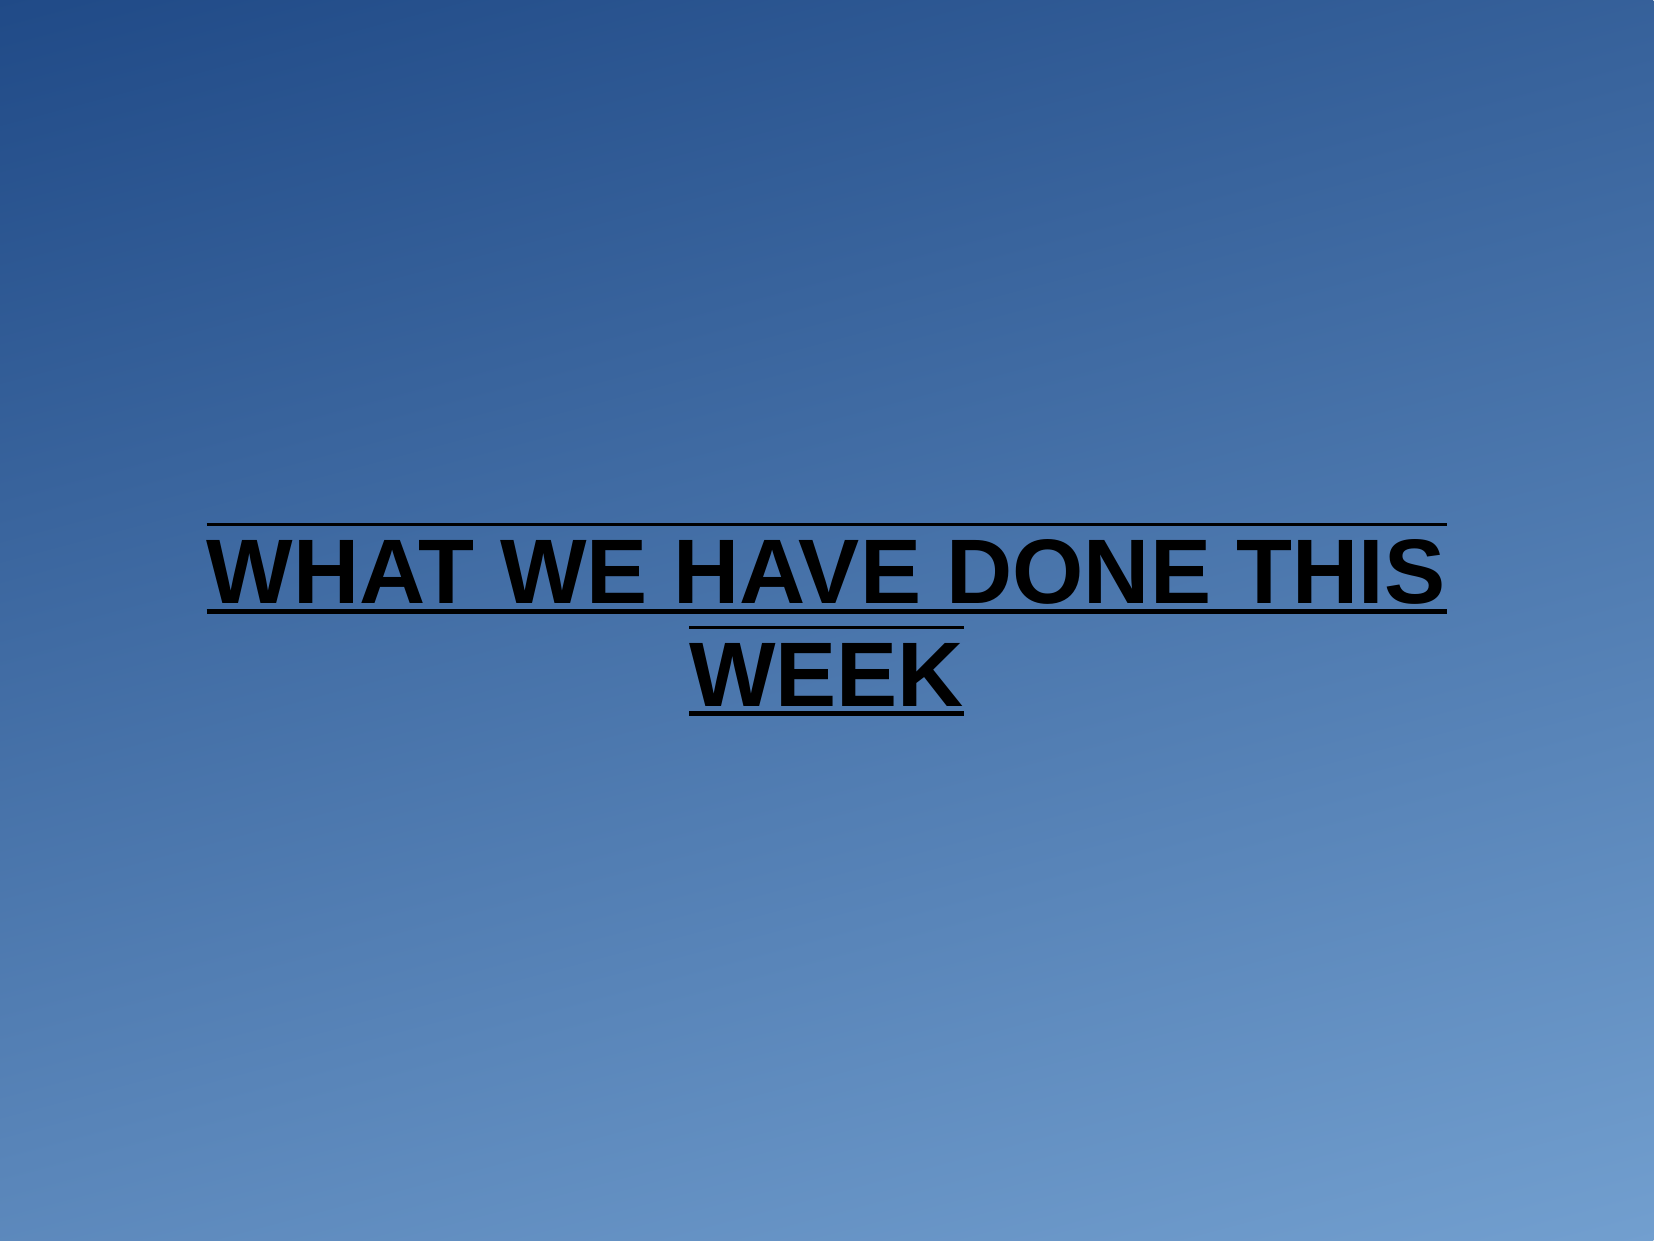

# WHAT WE HAVE DONE THIS WEEK